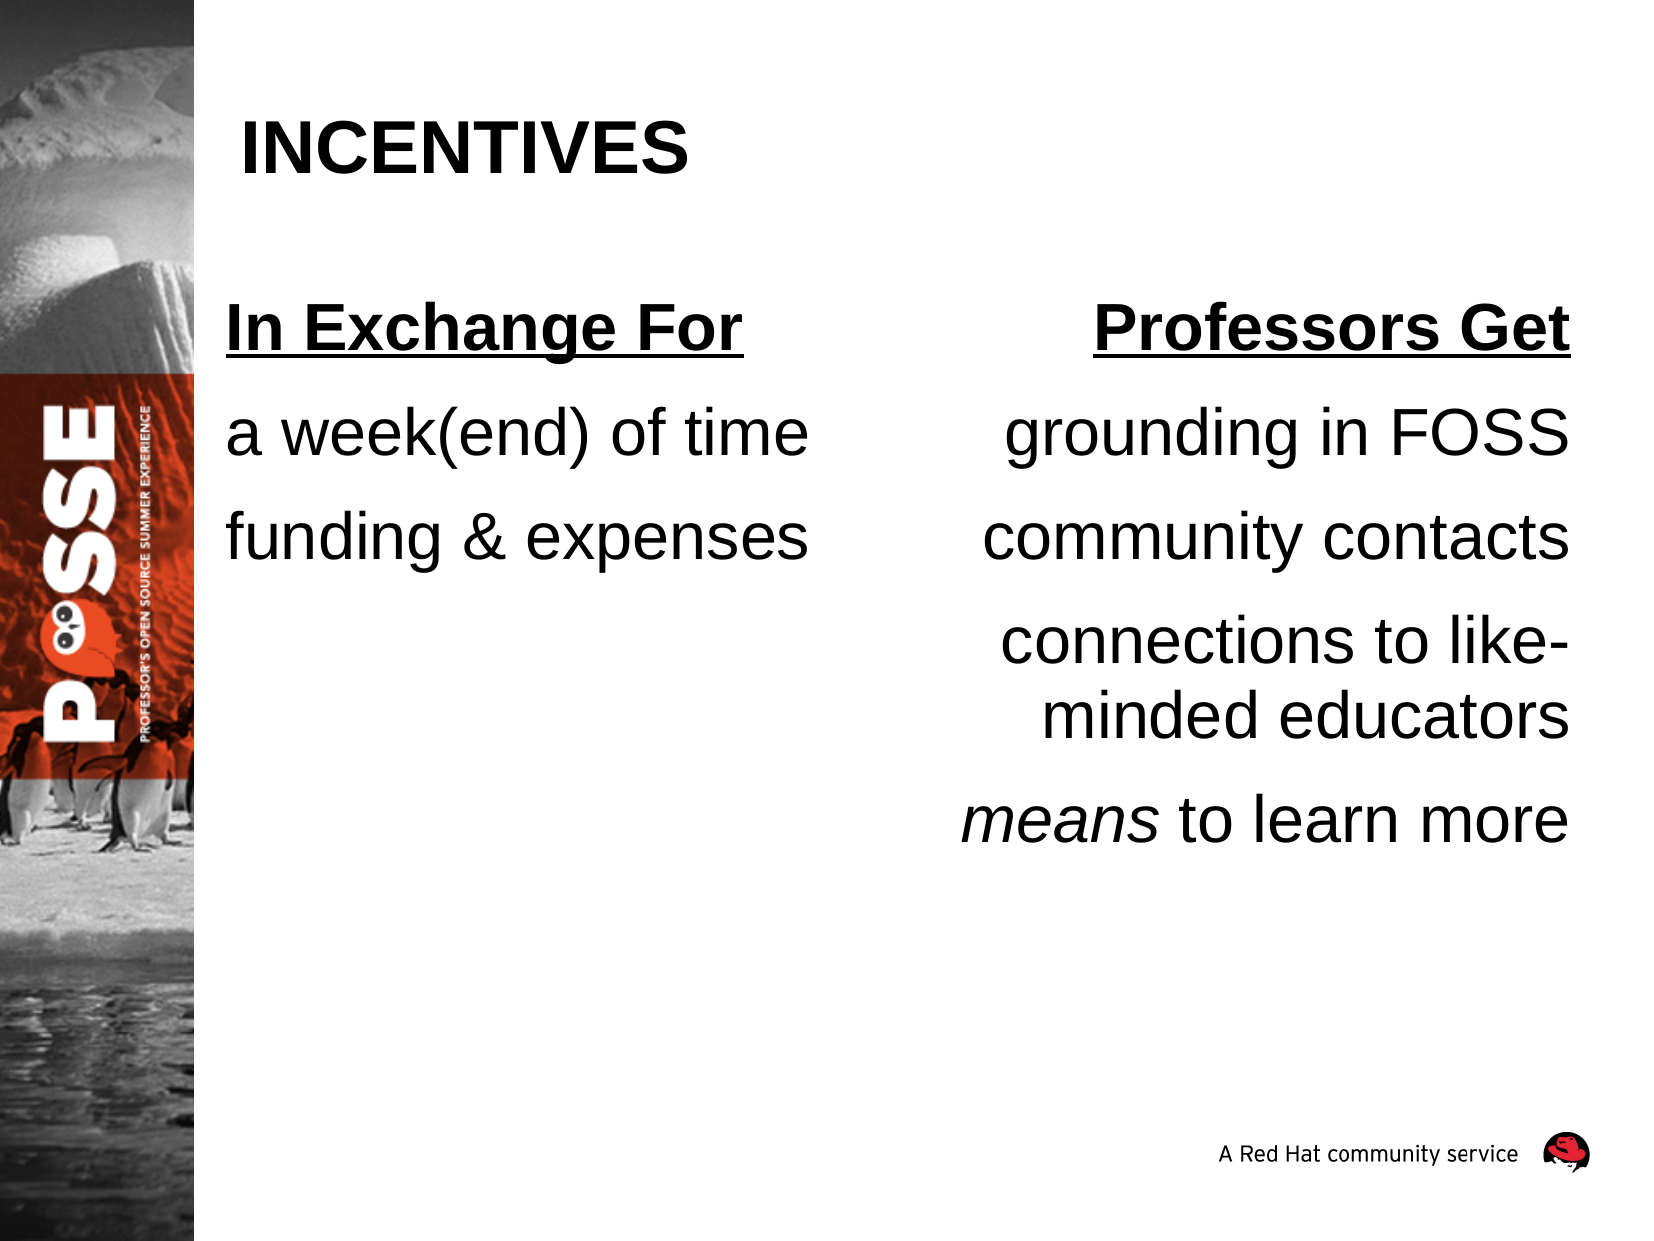

INCENTIVES
# In Exchange For
a week(end) of time
funding & expenses
Professors Get
grounding in FOSS
community contacts
connections to like-minded educators
means to learn more